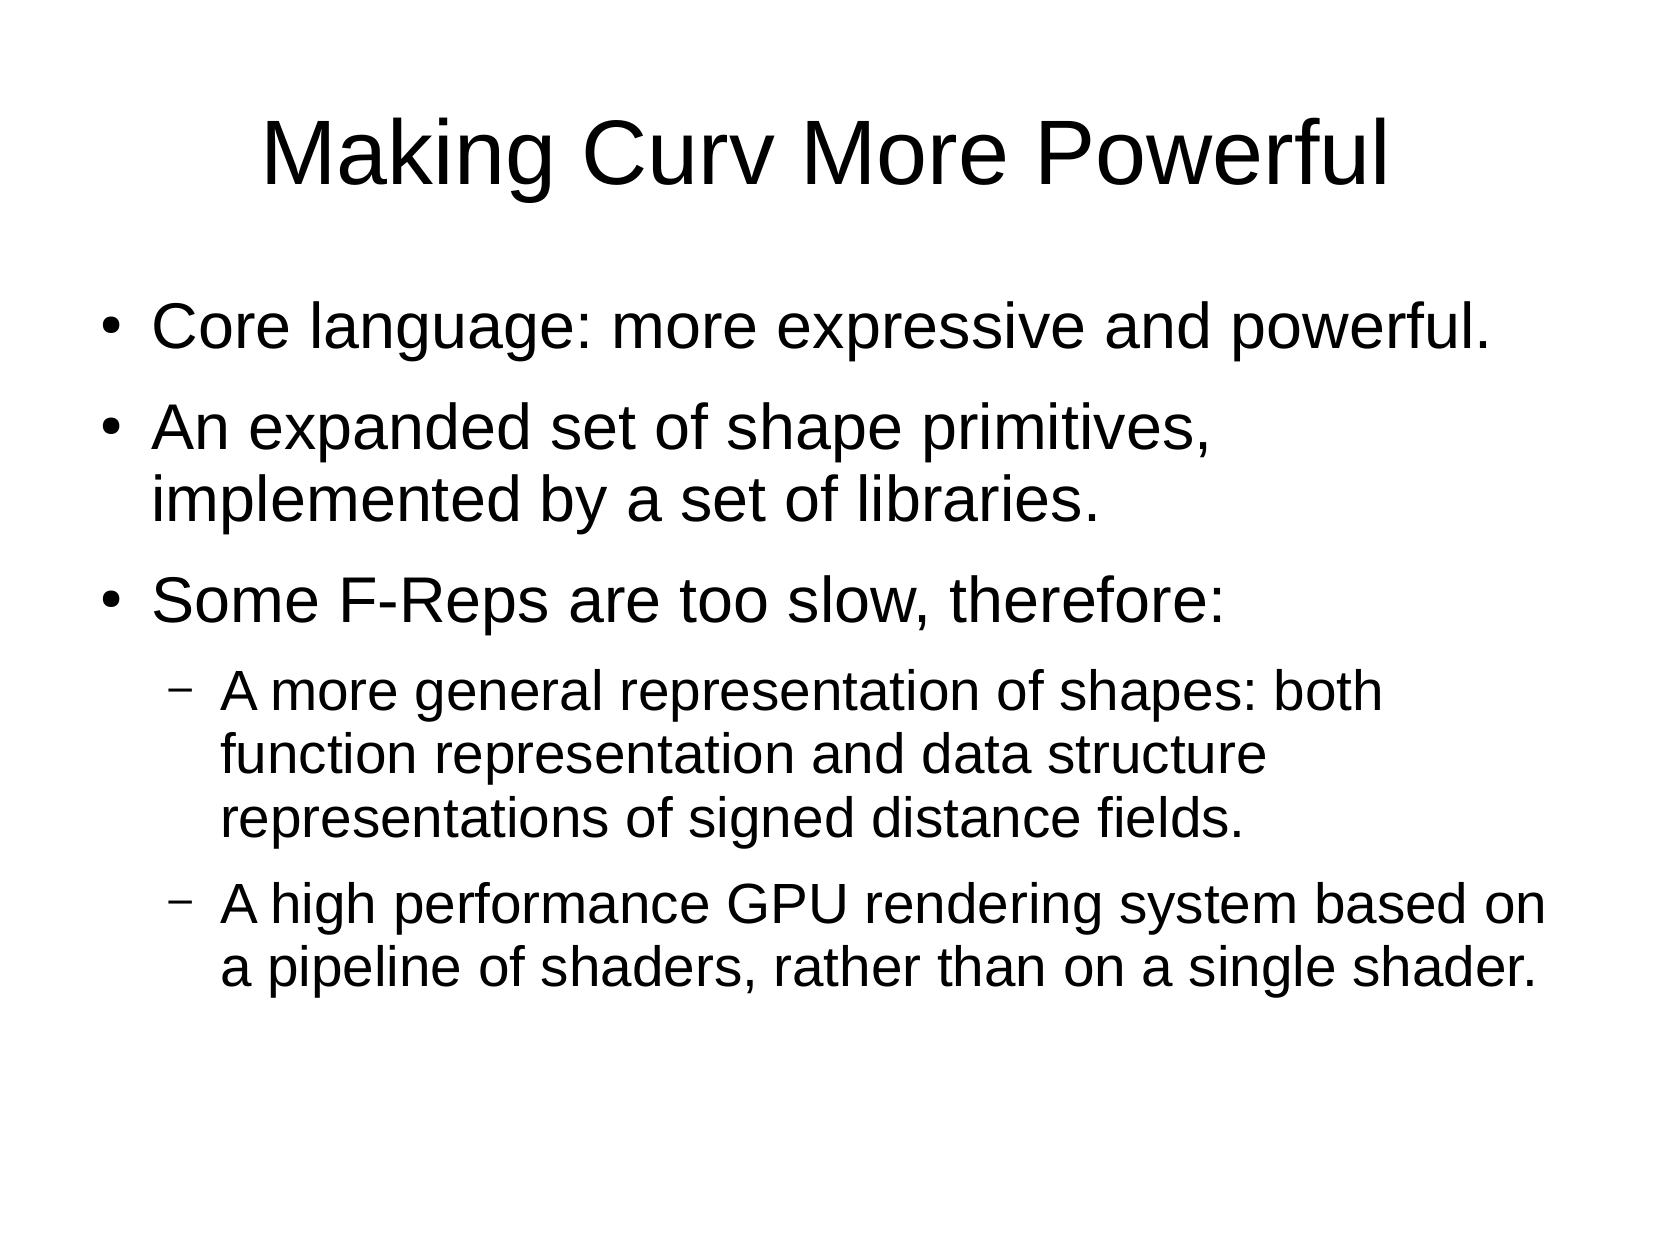

# Making Curv More Powerful
Core language: more expressive and powerful.
An expanded set of shape primitives, implemented by a set of libraries.
Some F-Reps are too slow, therefore:
A more general representation of shapes: both function representation and data structure representations of signed distance fields.
A high performance GPU rendering system based on a pipeline of shaders, rather than on a single shader.